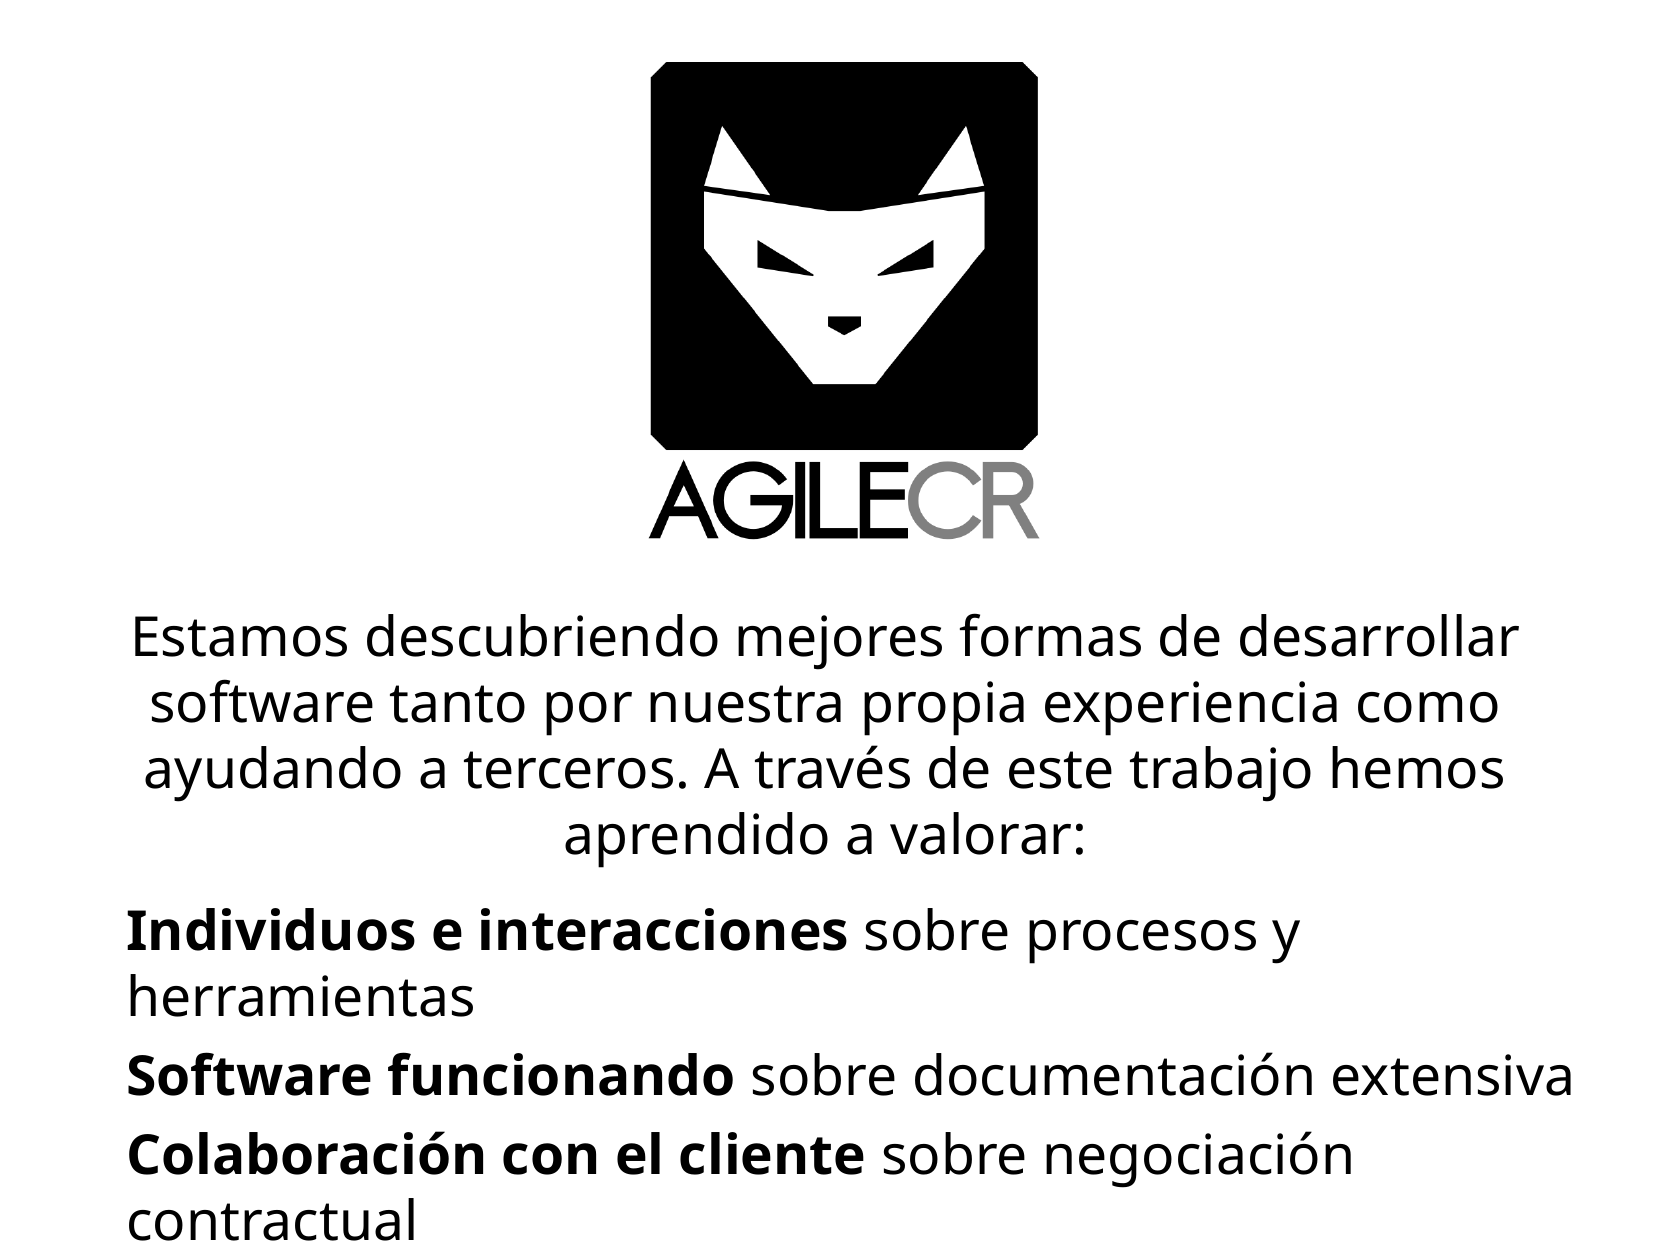

Estamos descubriendo mejores formas de desarrollar software tanto por nuestra propia experiencia como ayudando a terceros. A través de este trabajo hemos aprendido a valorar:
Individuos e interacciones sobre procesos y herramientas
Software funcionando sobre documentación extensiva
Colaboración con el cliente sobre negociación contractual
Respuesta ante el cambio sobre seguir un planos los elementos de la derecha, valoramos más los de la izquierda.